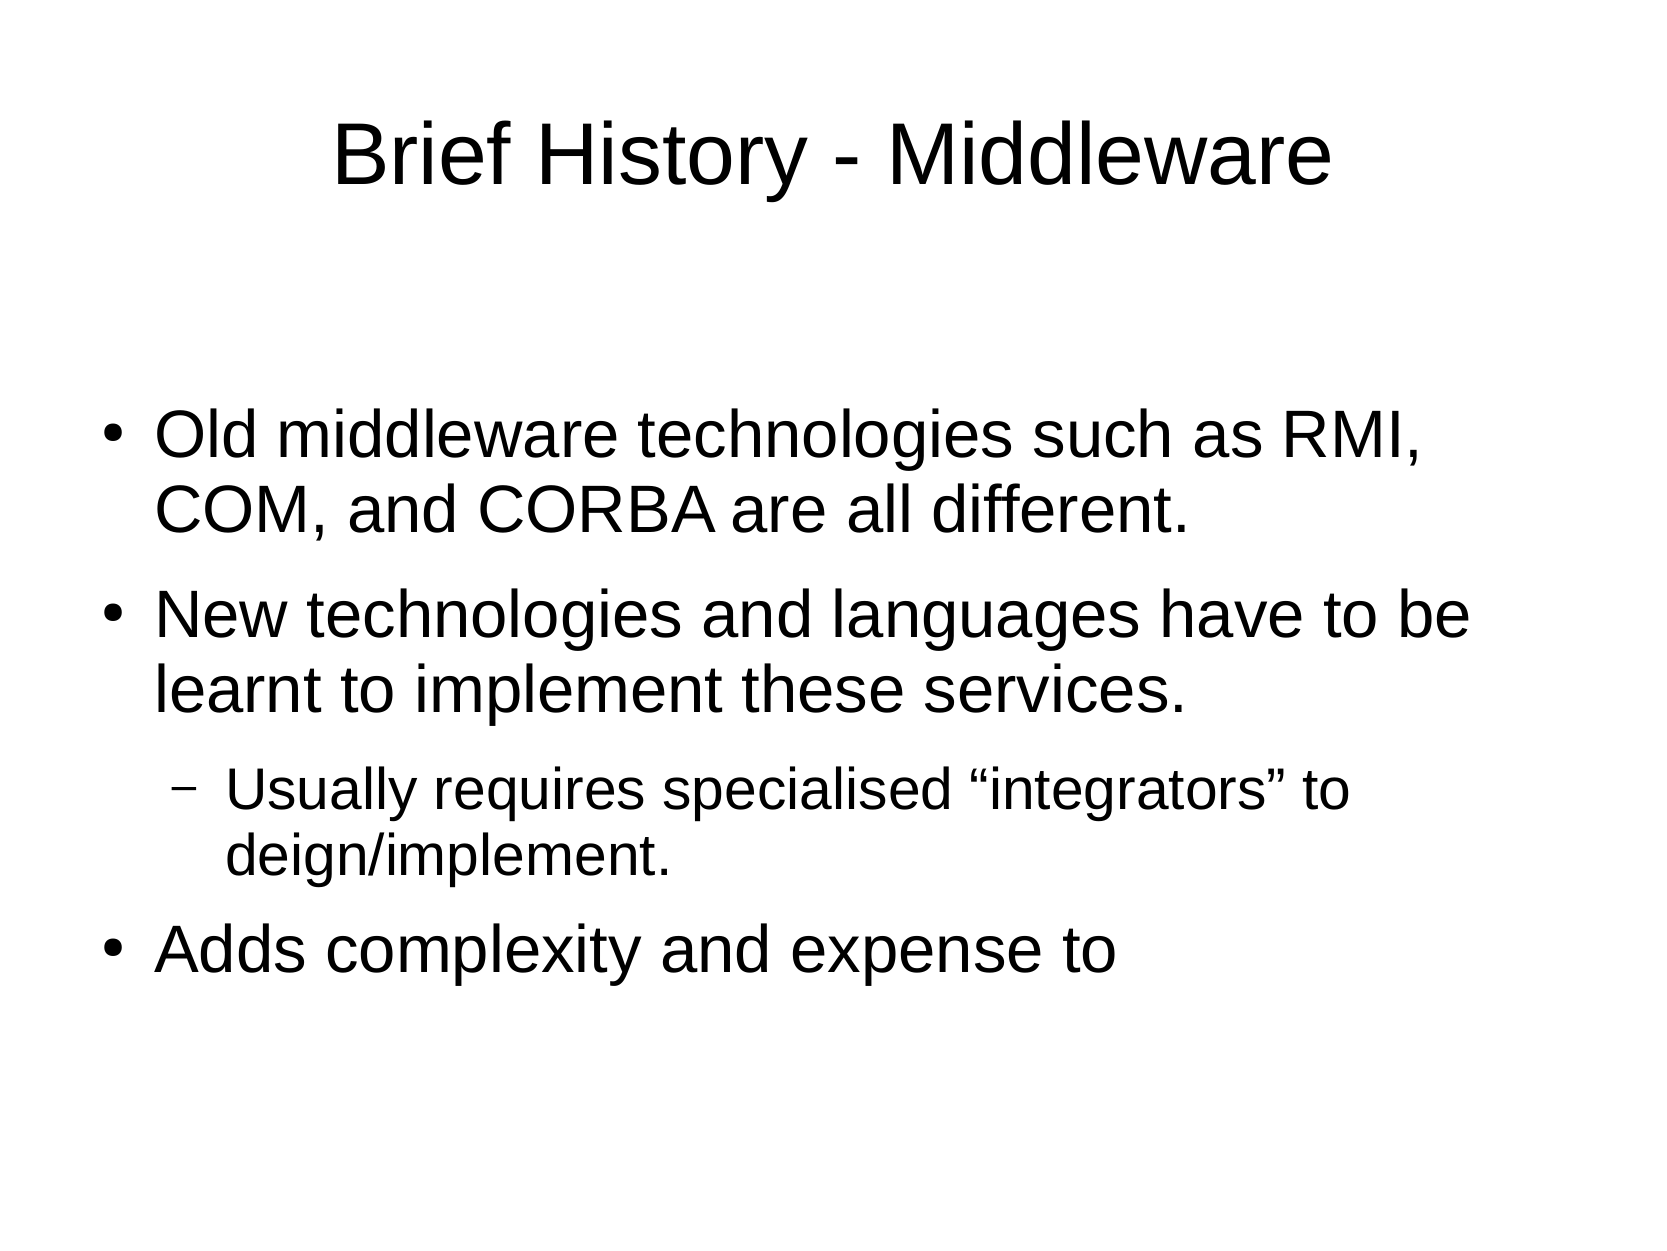

# Brief History - Middleware
Old middleware technologies such as RMI, COM, and CORBA are all different.
New technologies and languages have to be learnt to implement these services.
Usually requires specialised “integrators” to deign/implement.
Adds complexity and expense to